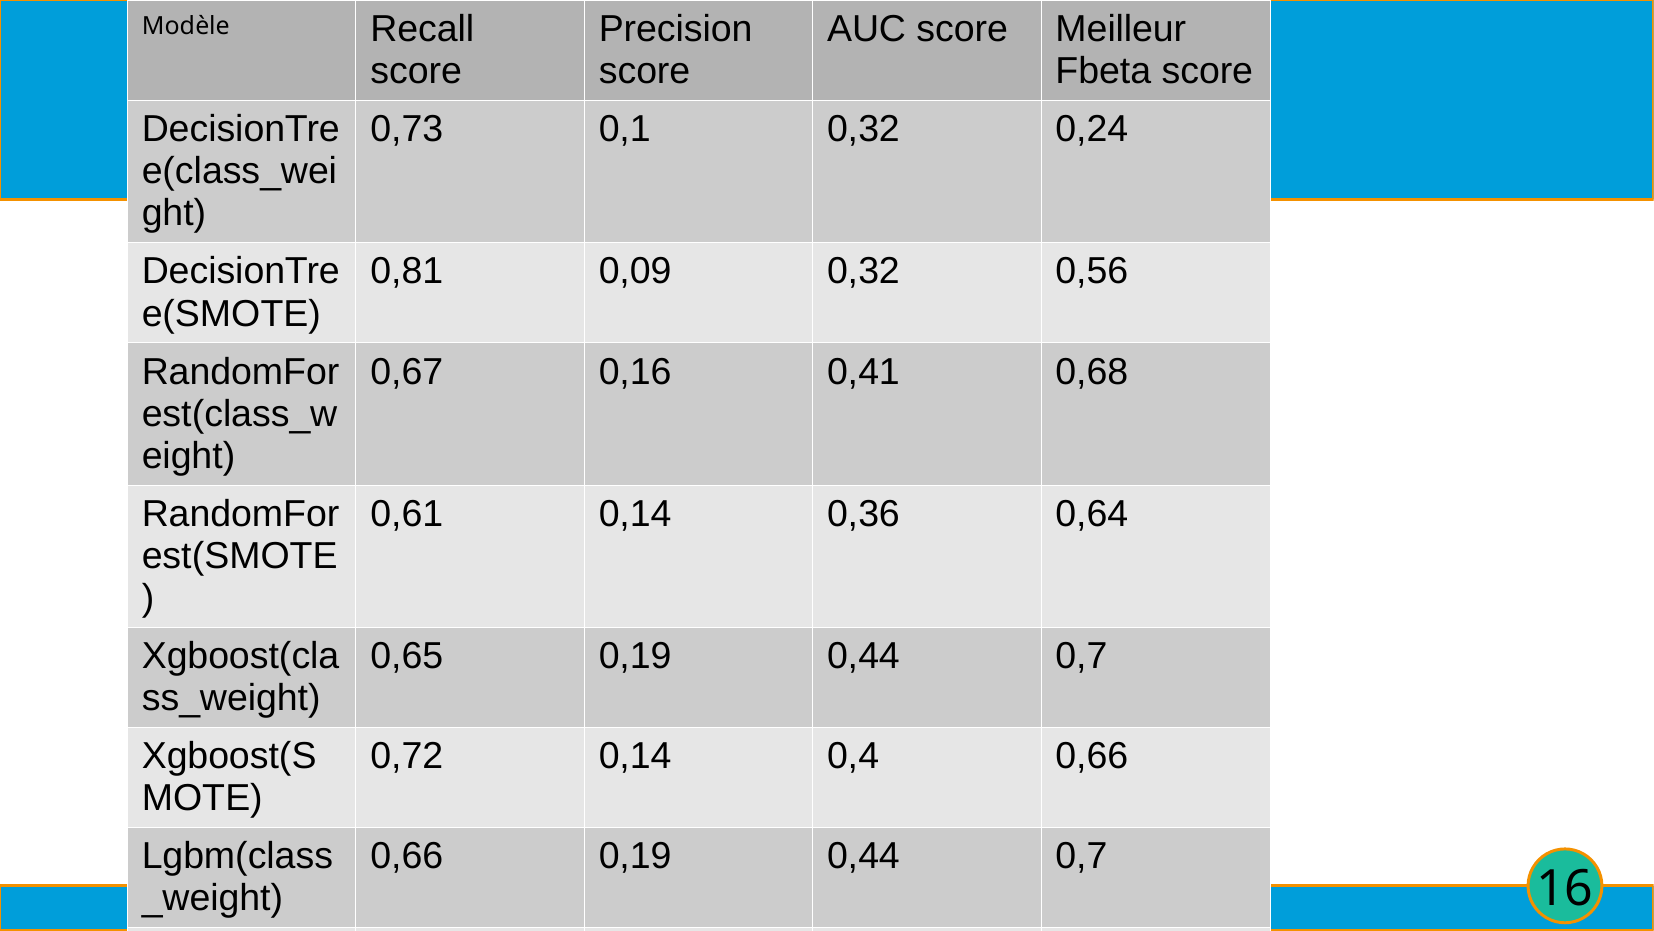

| Modèle | Recall score | Precision score | AUC score | Meilleur Fbeta score |
| --- | --- | --- | --- | --- |
| DecisionTree(class\_weight) | 0,73 | 0,1 | 0,32 | 0,24 |
| DecisionTree(SMOTE) | 0,81 | 0,09 | 0,32 | 0,56 |
| RandomForest(class\_weight) | 0,67 | 0,16 | 0,41 | 0,68 |
| RandomForest(SMOTE) | 0,61 | 0,14 | 0,36 | 0,64 |
| Xgboost(class\_weight) | 0,65 | 0,19 | 0,44 | 0,7 |
| Xgboost(SMOTE) | 0,72 | 0,14 | 0,4 | 0,66 |
| Lgbm(class\_weight) | 0,66 | 0,19 | 0,44 | 0,7 |
| Lgbm(SMOTE) | 0,74 | 0,13 | 0,39 | 0,66 |
| Modèle | Recall score | Precision score | AUC score | Meilleur Fbeta score |
| --- | --- | --- | --- | --- |
| DecisionTree(class\_weight) | 0,73 | 0,1 | 0,32 | 0,24 |
| DecisionTree(SMOTE) | 0,81 | 0,09 | 0,32 | 0,56 |
| RandomForest(class\_weight) | 0,67 | 0,16 | 0,41 | 0,68 |
| RandomForest(SMOTE) | 0,61 | 0,14 | 0,36 | 0,64 |
| Xgboost(class\_weight) | 0,65 | 0,19 | 0,44 | 0,7 |
| Xgboost(SMOTE) | 0,72 | 0,14 | 0,4 | 0,66 |
| Lgbm(class\_weight) | 0,66 | 0,19 | 0,44 | 0,7 |
| Lgbm(SMOTE) | 0,74 | 0,13 | 0,39 | 0,66 |